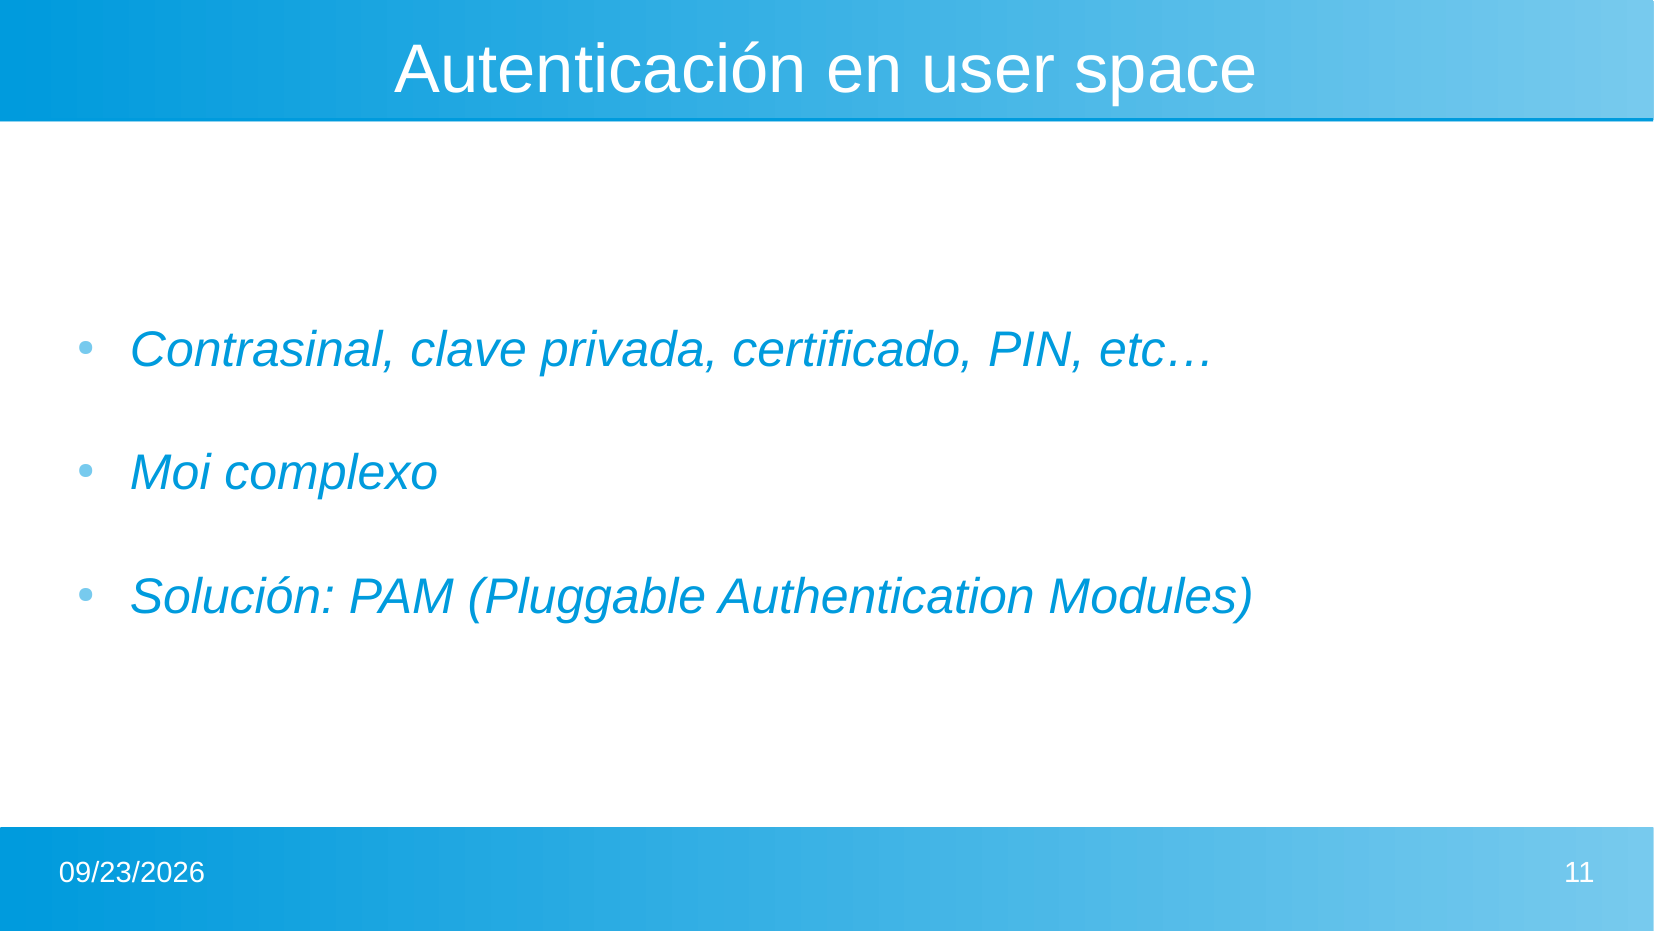

# Autenticación en user space
Contrasinal, clave privada, certificado, PIN, etc…
Moi complexo
Solución: PAM (Pluggable Authentication Modules)
11